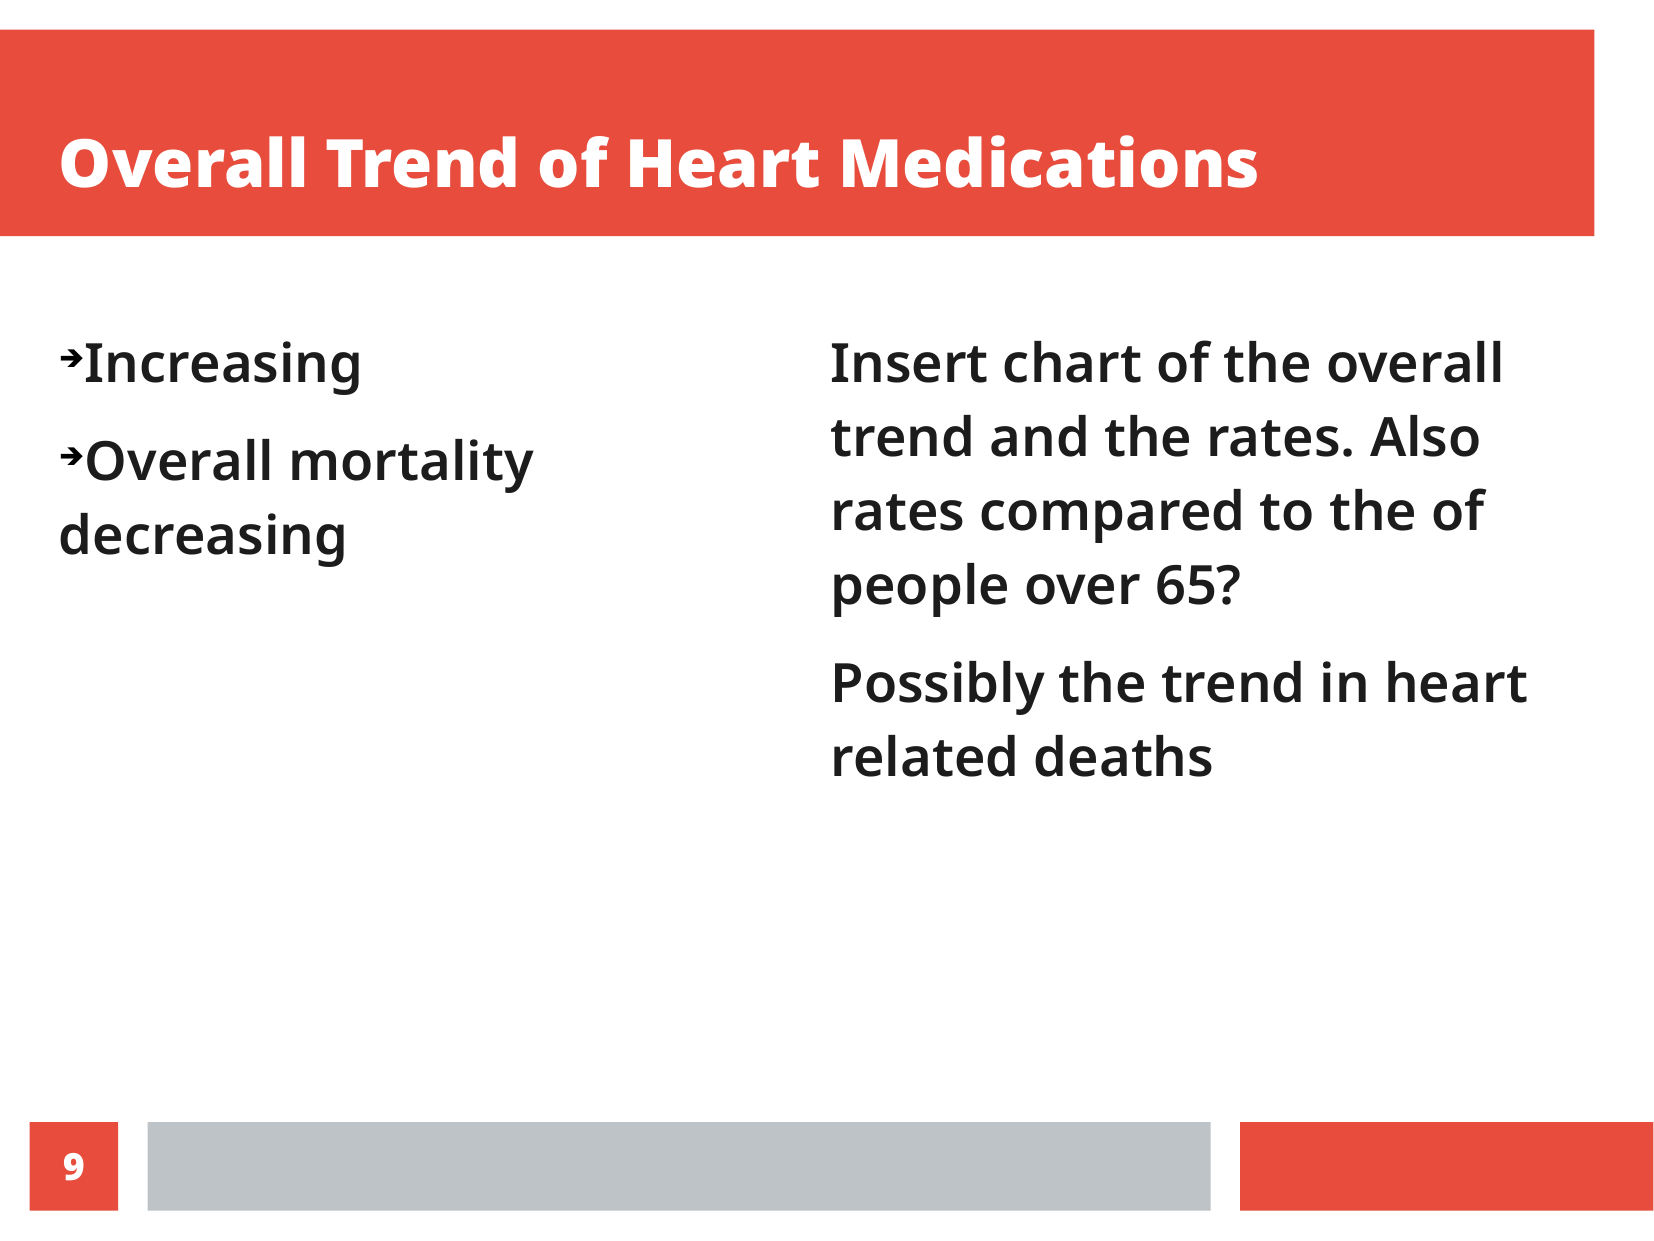

# Overall Trend of Heart Medications
Increasing
Overall mortality decreasing
Insert chart of the overall trend and the rates. Also rates compared to the of people over 65?
Possibly the trend in heart related deaths
9